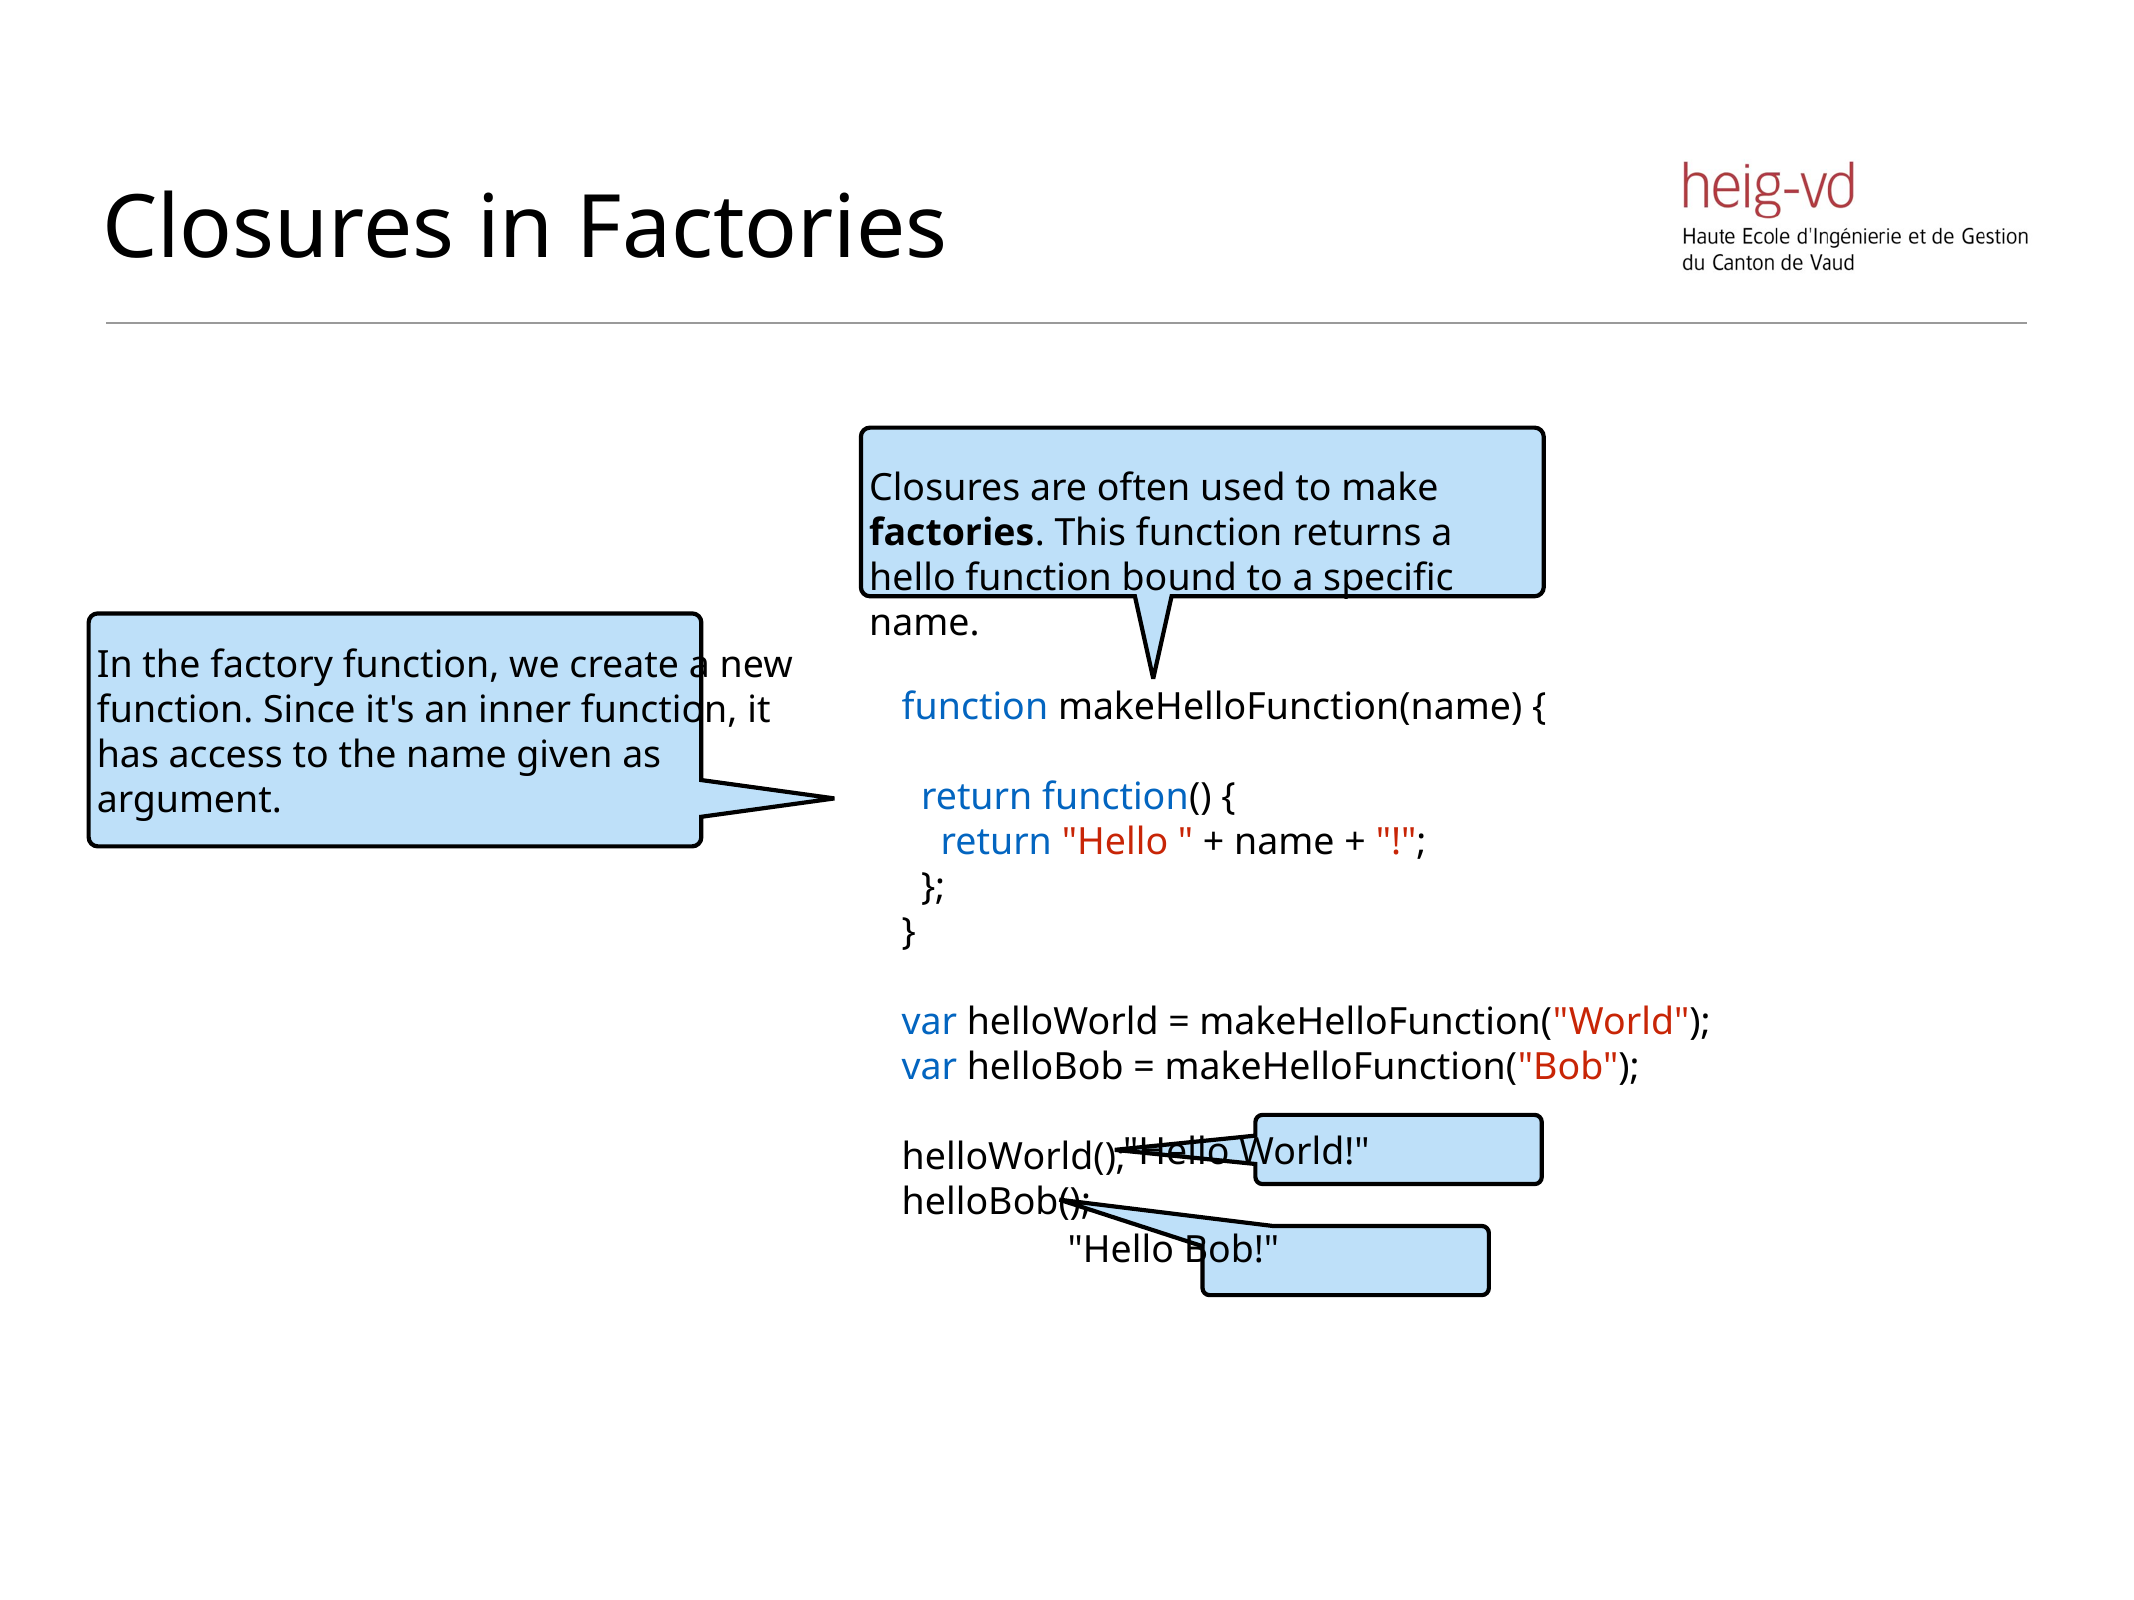

# Closures in Factories
Closures are often used to make factories. This function returns a hello function bound to a specific name.
In the factory function, we create a new function. Since it's an inner function, it has access to the name given as argument.
function makeHelloFunction(name) {
 return function() {
 return "Hello " + name + "!";
 };
}
var helloWorld = makeHelloFunction("World");
var helloBob = makeHelloFunction("Bob");
helloWorld();
helloBob();
"Hello World!"
"Hello Bob!"